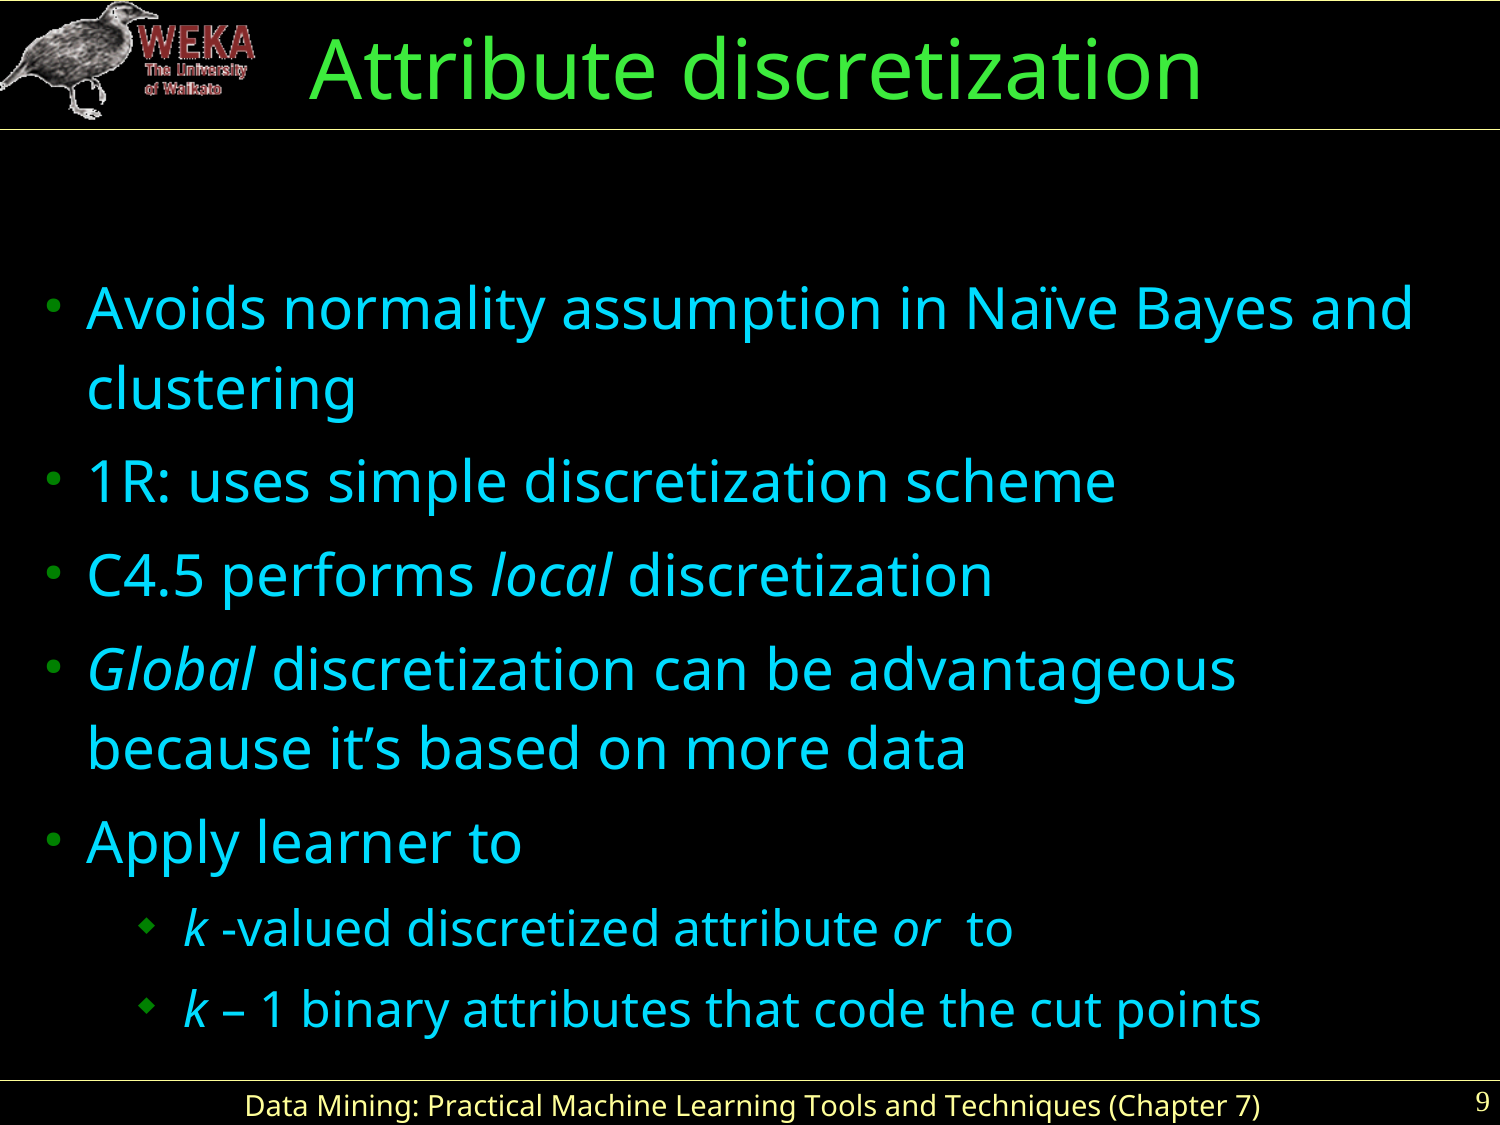

# Attribute discretization
Avoids normality assumption in Naïve Bayes and clustering
1R: uses simple discretization scheme
C4.5 performs local discretization
Global discretization can be advantageous because it’s based on more data
Apply learner to
k -valued discretized attribute or to
k – 1 binary attributes that code the cut points
Data Mining: Practical Machine Learning Tools and Techniques (Chapter 7)
9